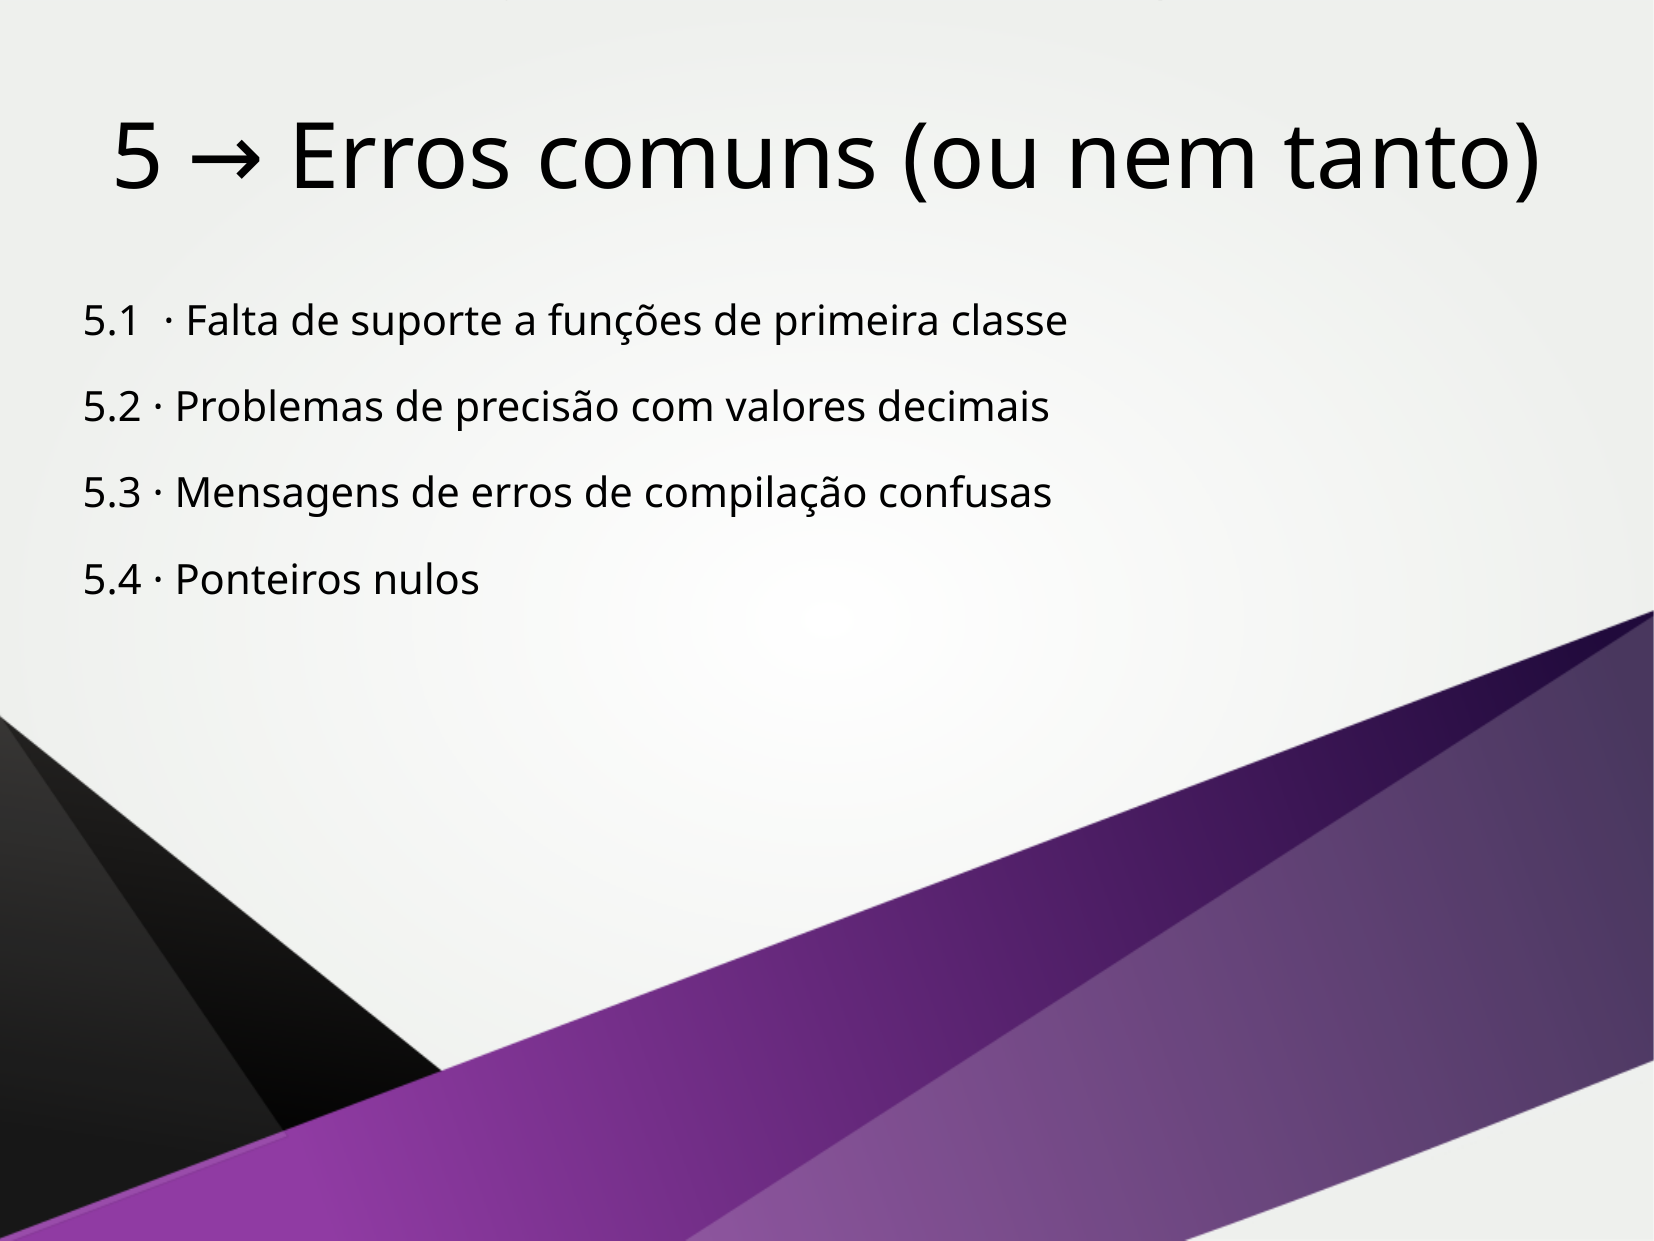

# 5 → Erros comuns (ou nem tanto)
5.1 · Falta de suporte a funções de primeira classe
5.2 · Problemas de precisão com valores decimais
5.3 · Mensagens de erros de compilação confusas
5.4 · Ponteiros nulos